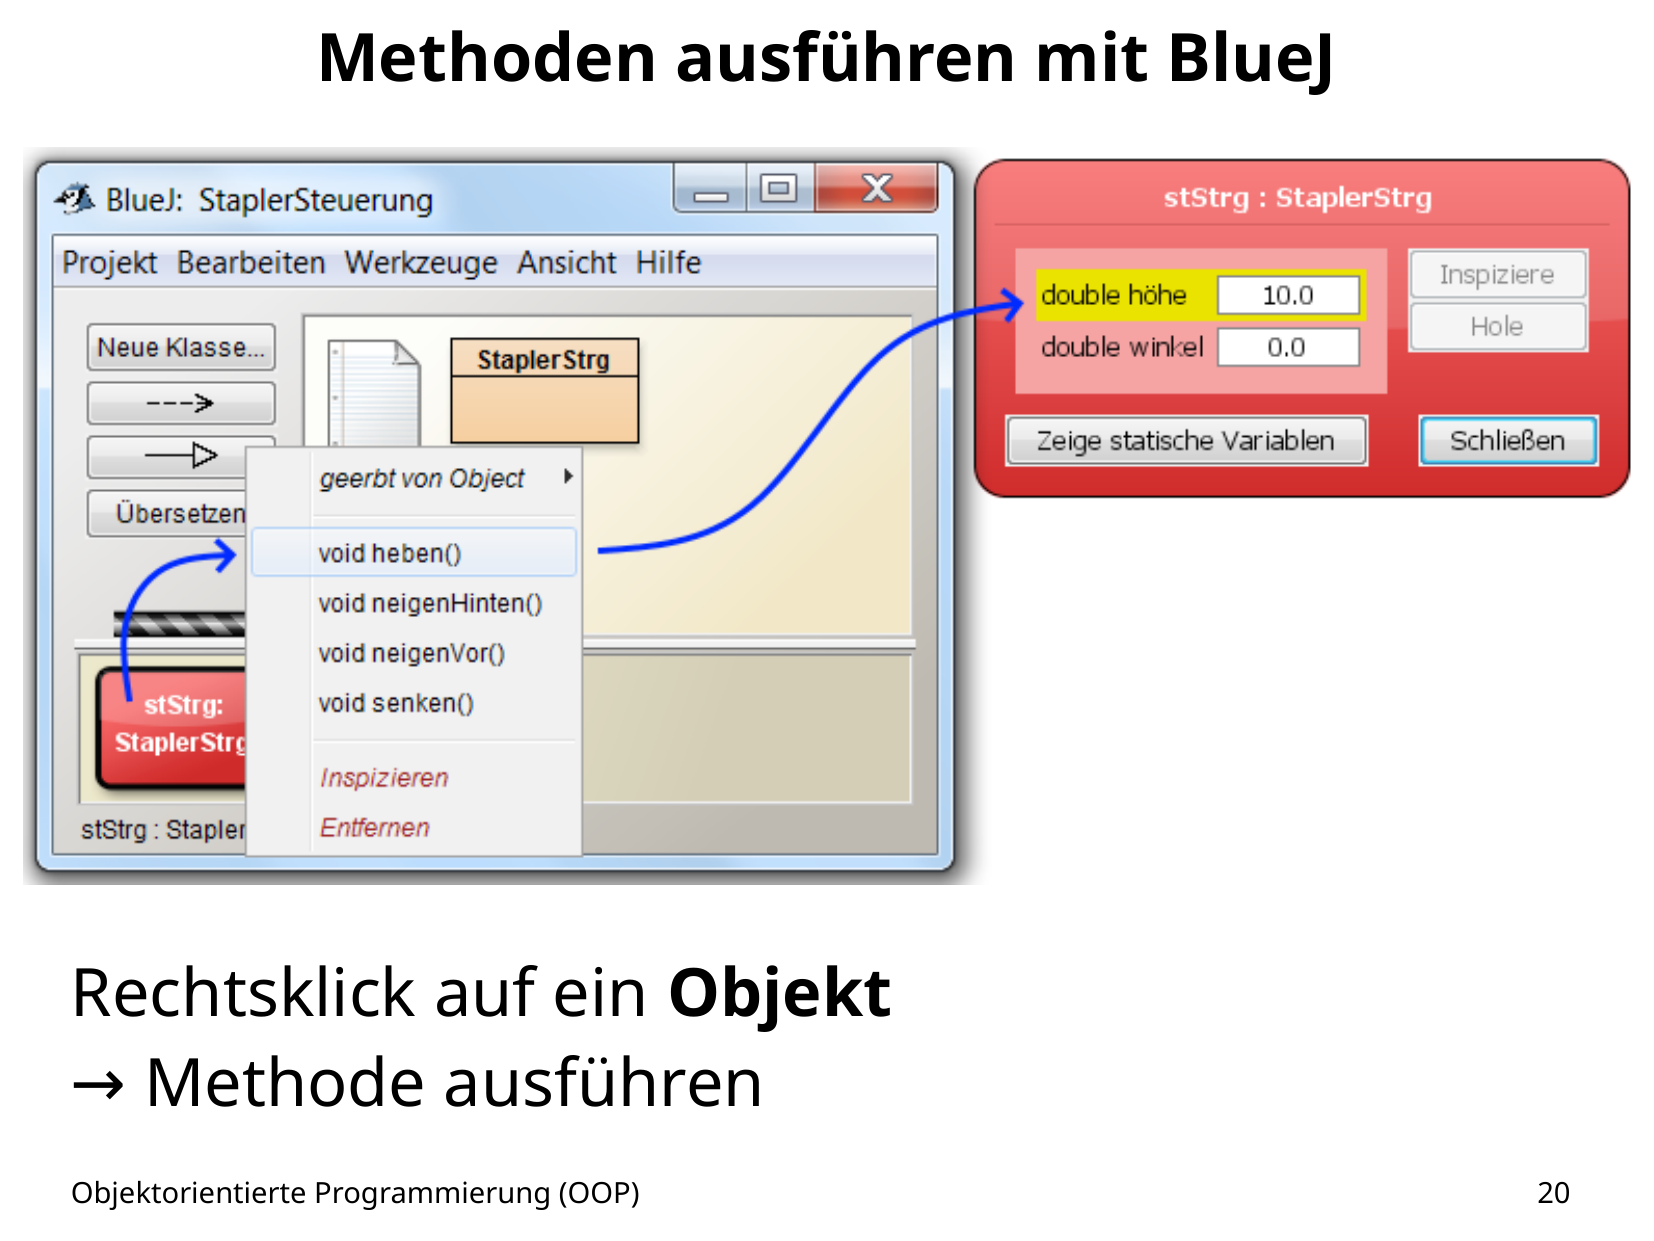

# Methoden ausführen mit BlueJ
Rechtsklick auf ein Objekt
→ Methode ausführen
Objektorientierte Programmierung (OOP)
20